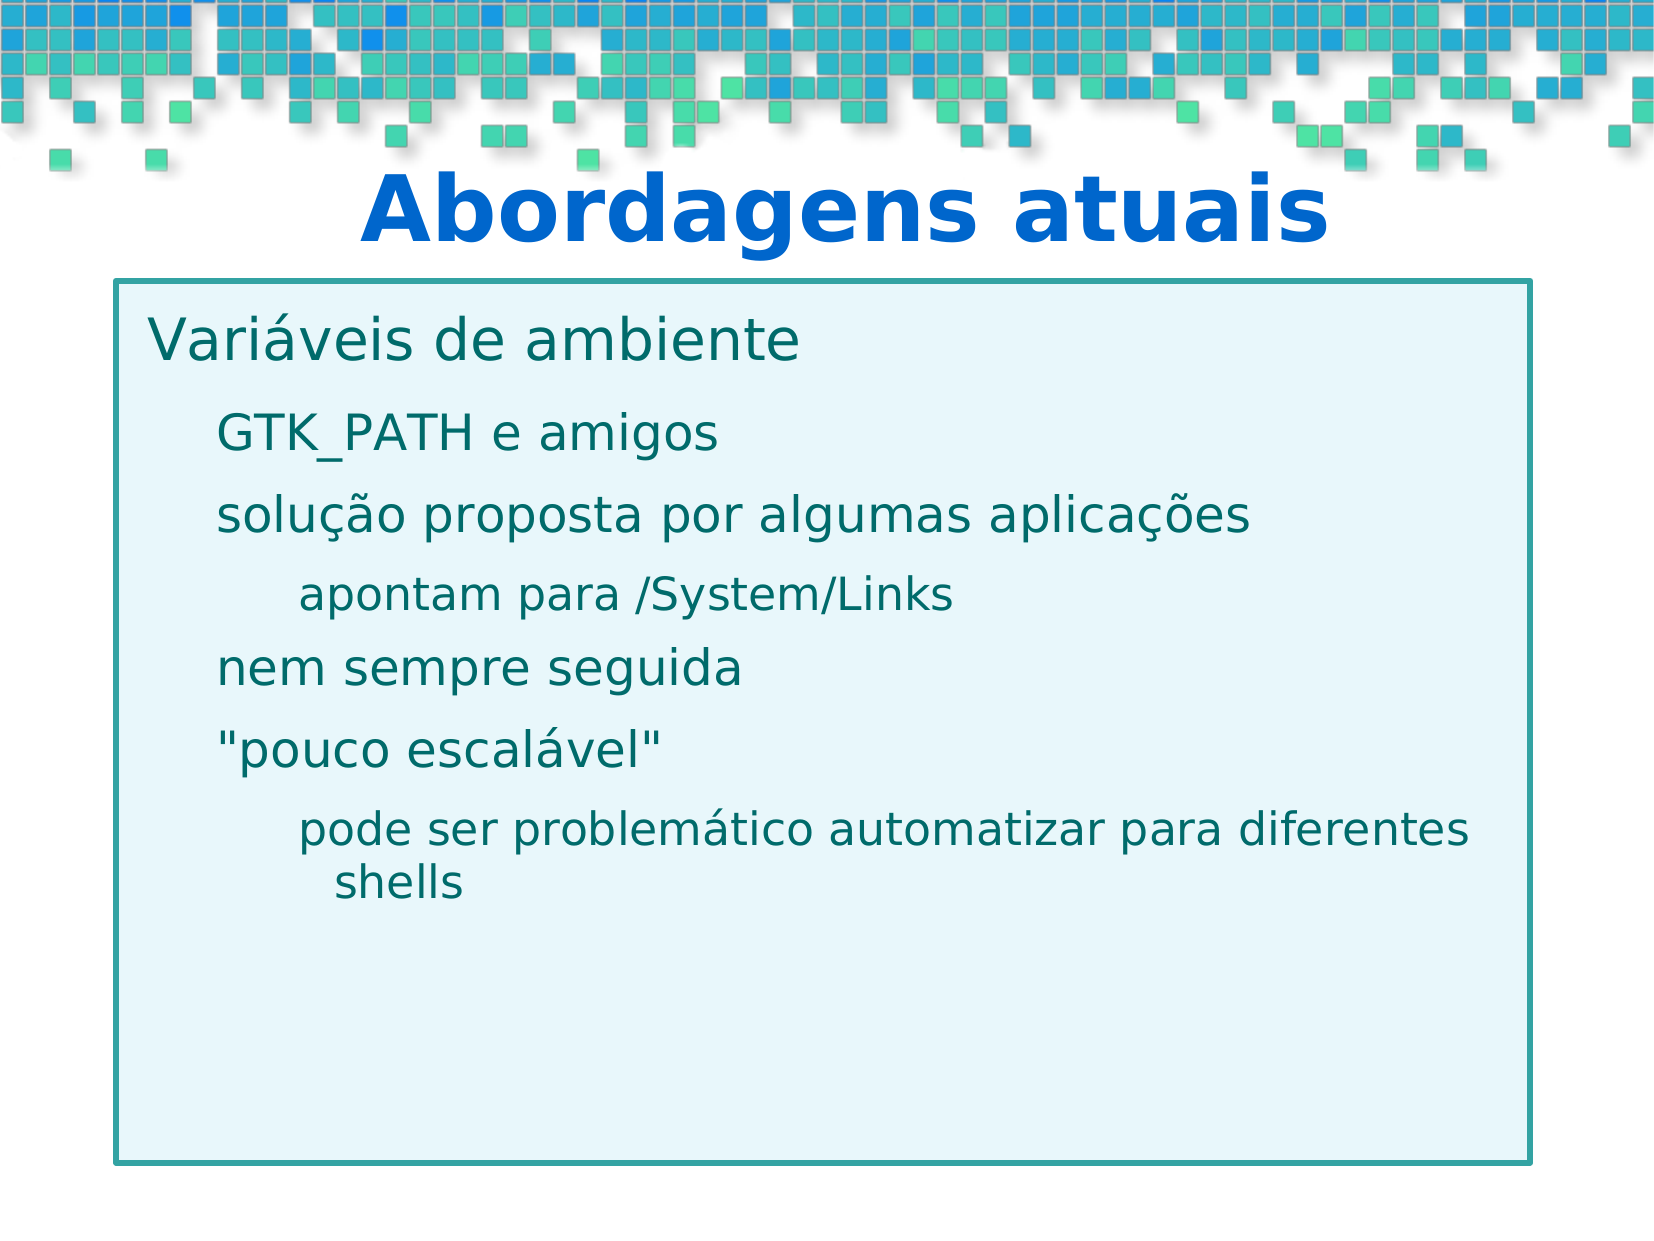

# Abordagens atuais
Variáveis de ambiente
GTK_PATH e amigos
solução proposta por algumas aplicações
apontam para /System/Links
nem sempre seguida
"pouco escalável"
pode ser problemático automatizar para diferentes shells